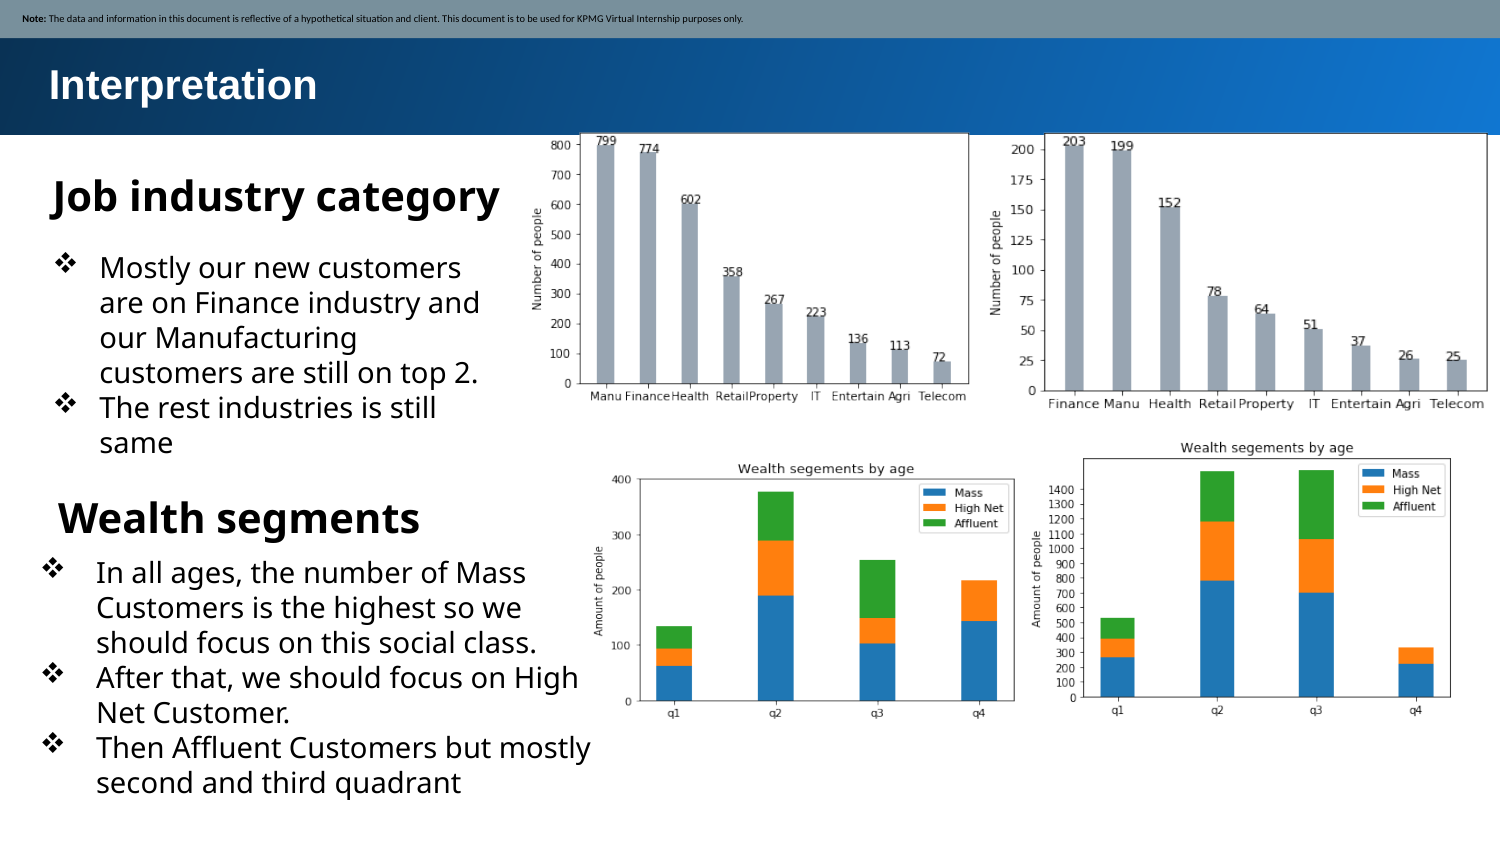

Note: The data and information in this document is reflective of a hypothetical situation and client. This document is to be used for KPMG Virtual Internship purposes only.
Interpretation
Job industry category
Mostly our new customers are on Finance industry and our Manufacturing customers are still on top 2.
The rest industries is still same
Wealth segments
In all ages, the number of Mass Customers is the highest so we should focus on this social class.
After that, we should focus on High Net Customer.
Then Affluent Customers but mostly second and third quadrant